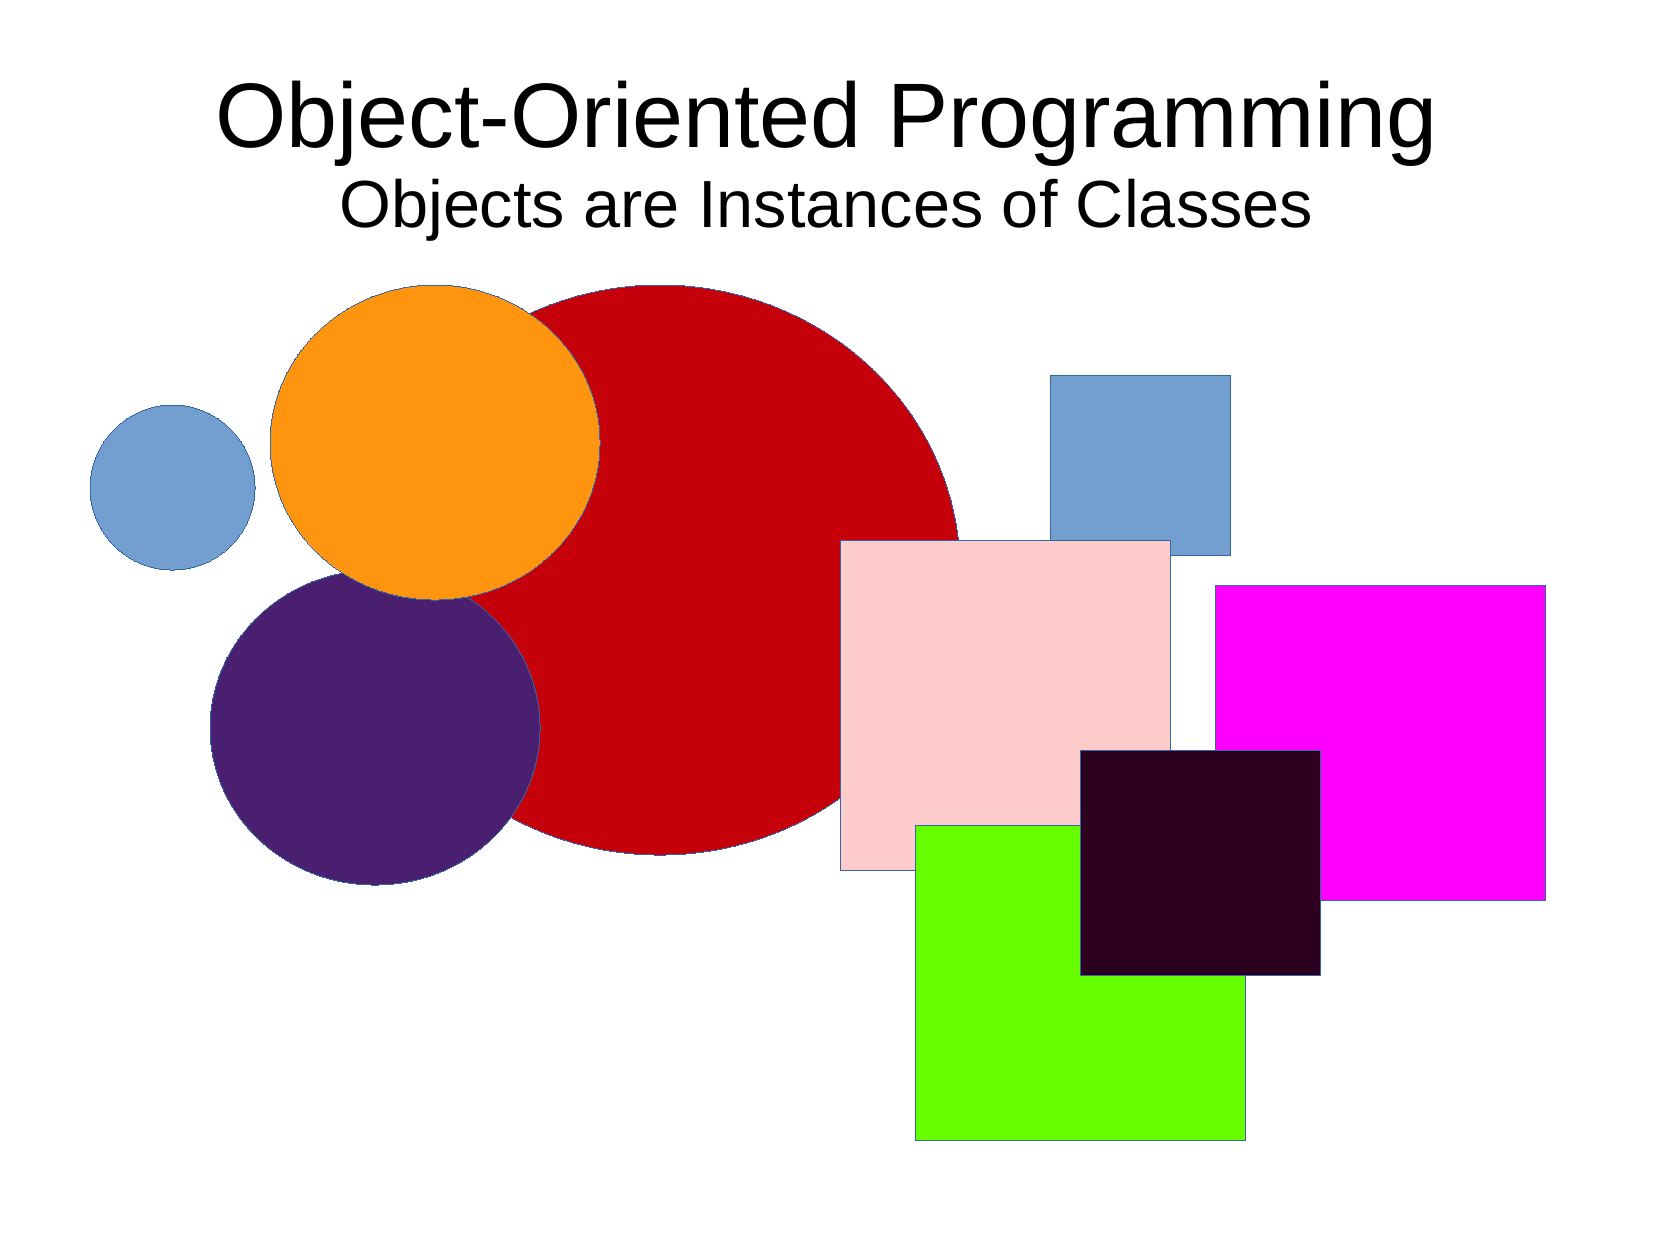

# Object-Oriented Programming Objects are Instances of Classes